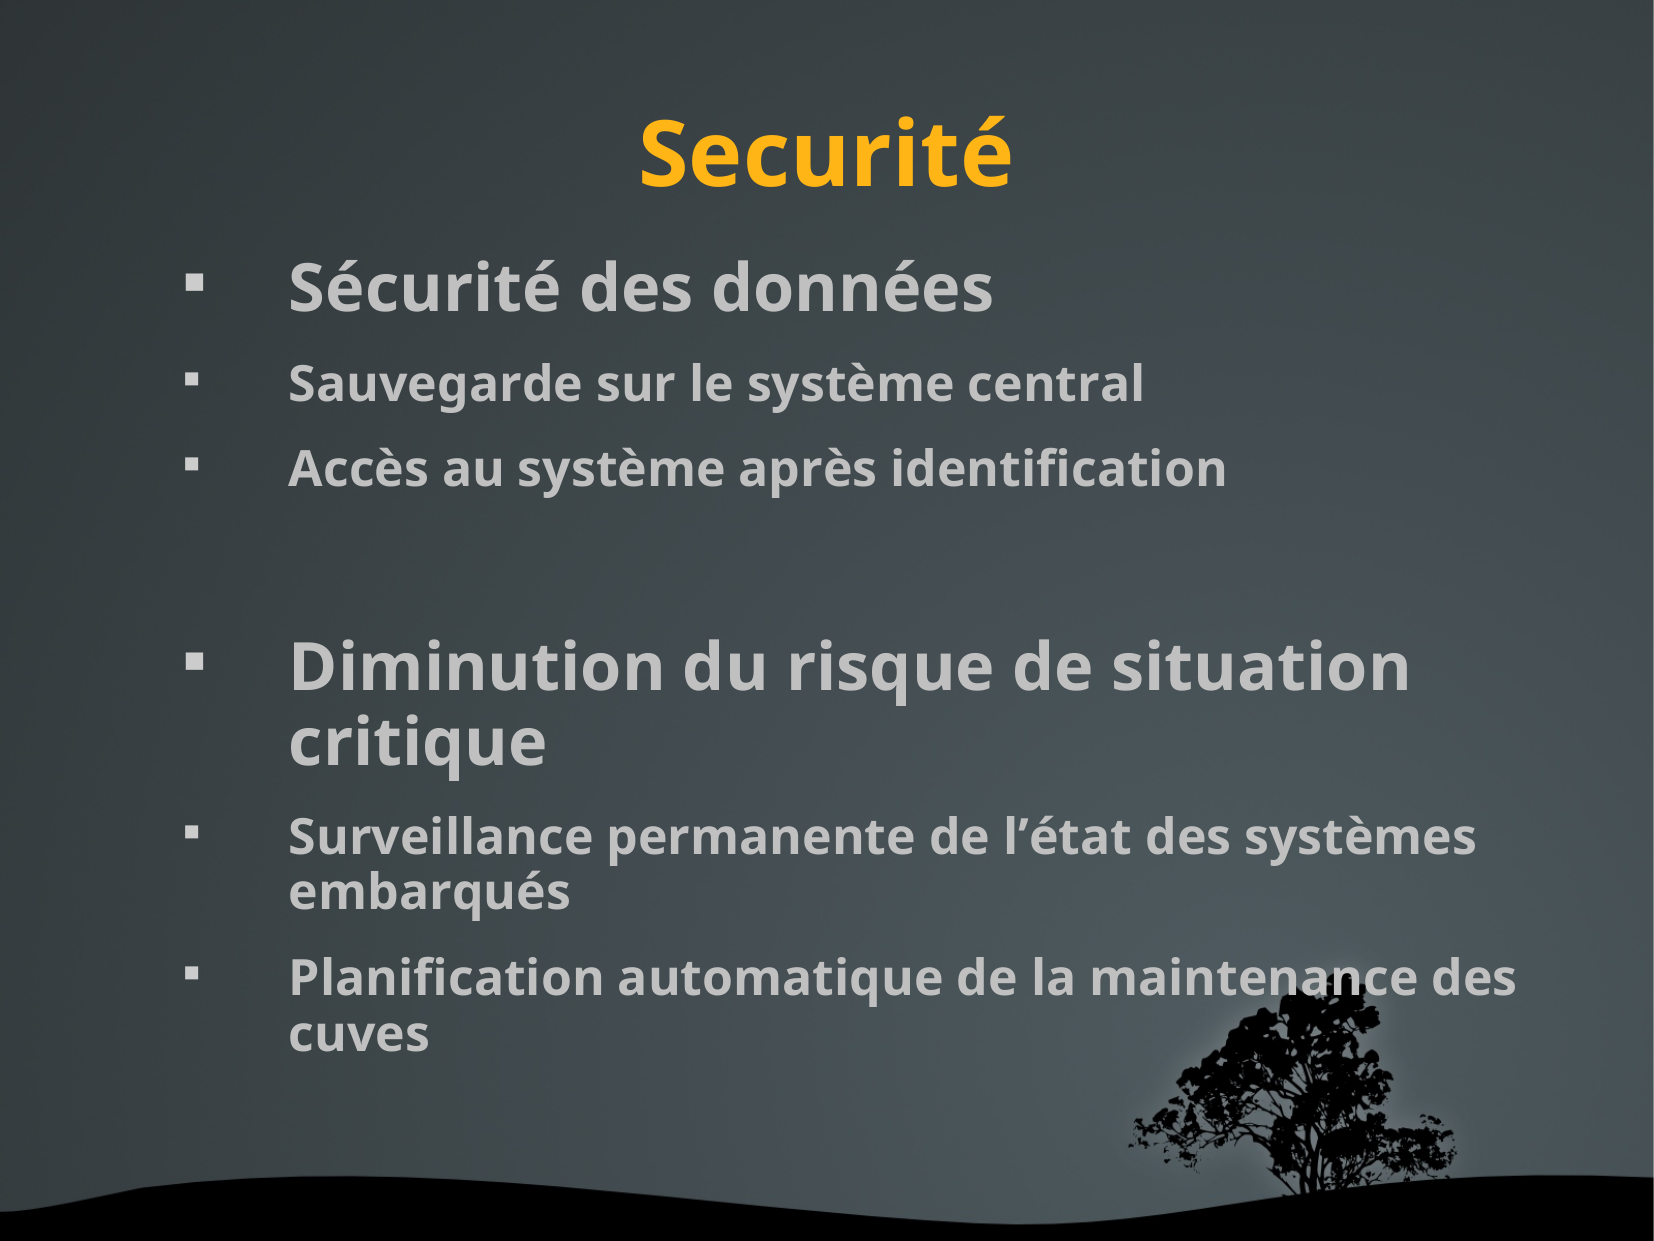

# Securité
Sécurité des données
Sauvegarde sur le système central
Accès au système après identification
Diminution du risque de situation critique
Surveillance permanente de l’état des systèmes embarqués
Planification automatique de la maintenance des cuves